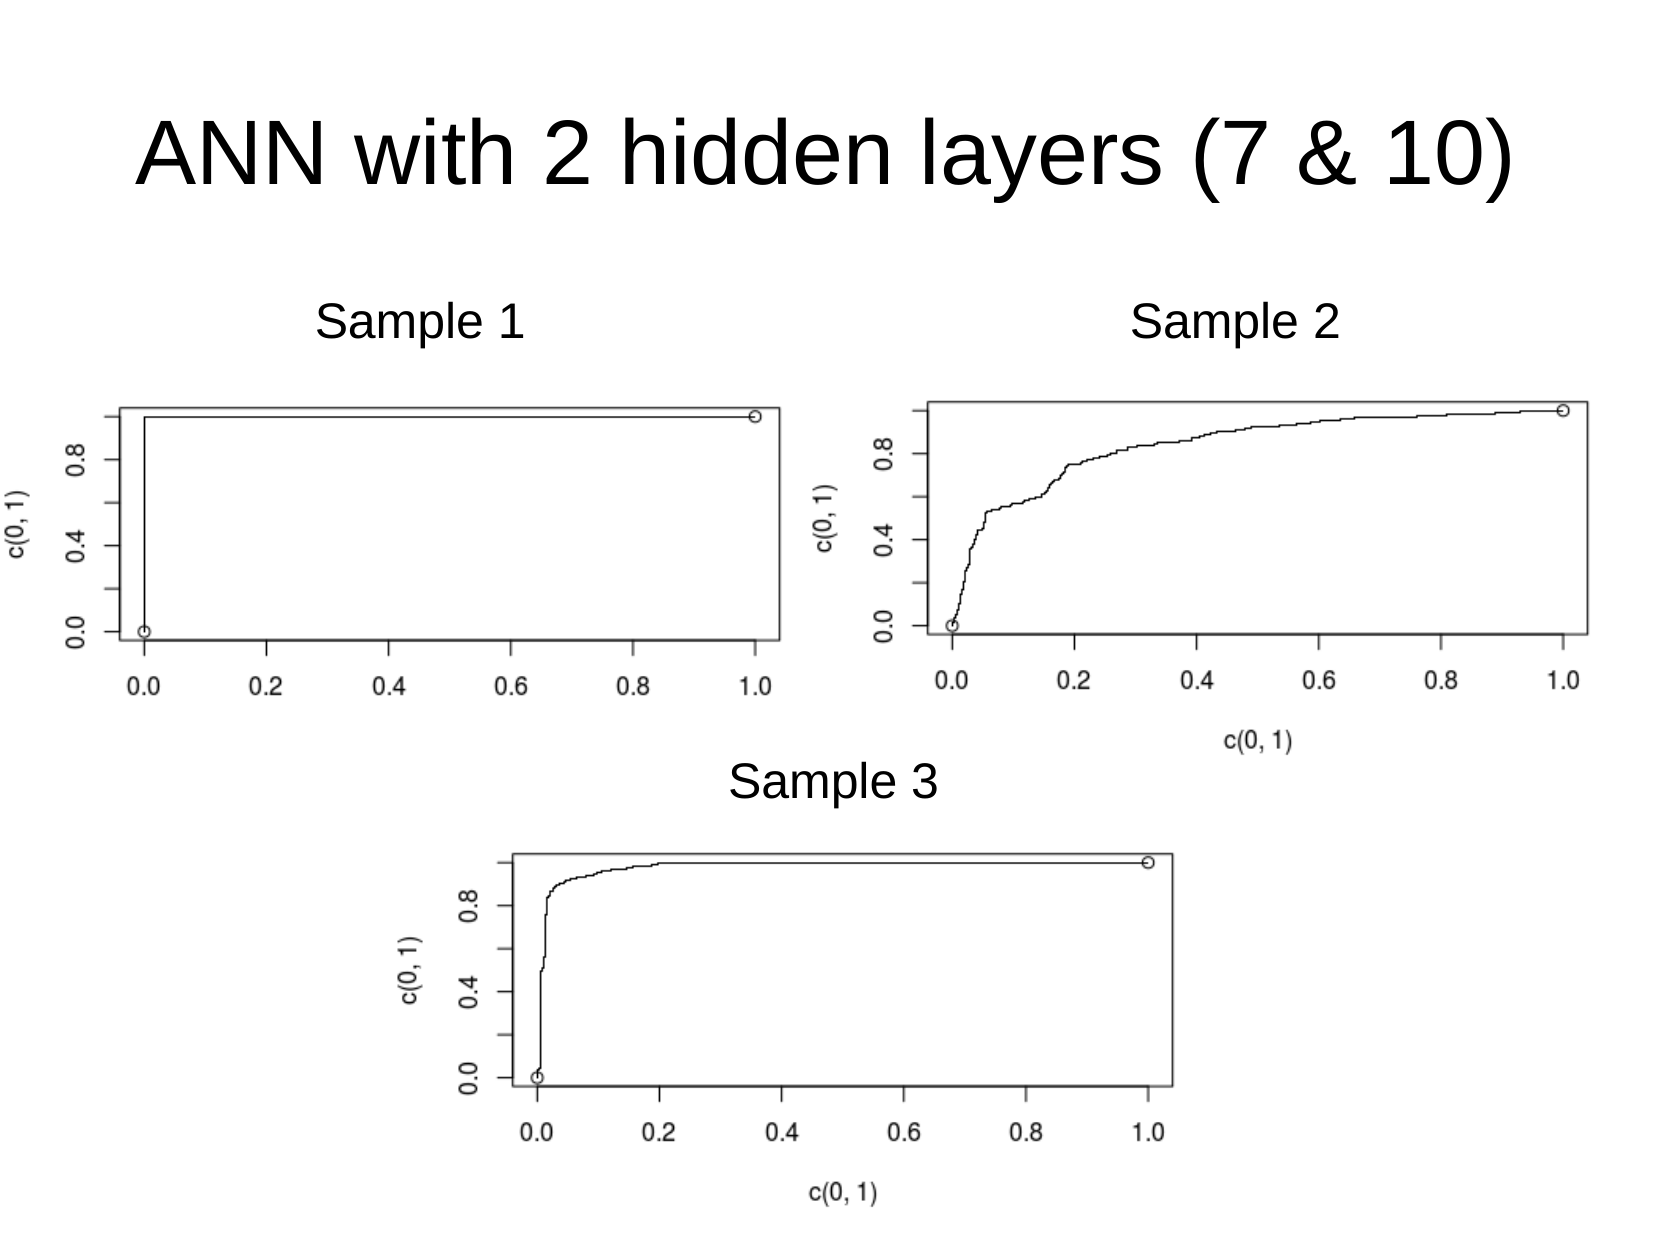

# ANN with 2 hidden layers (7 & 10)
Sample 1
Sample 2
Sample 3